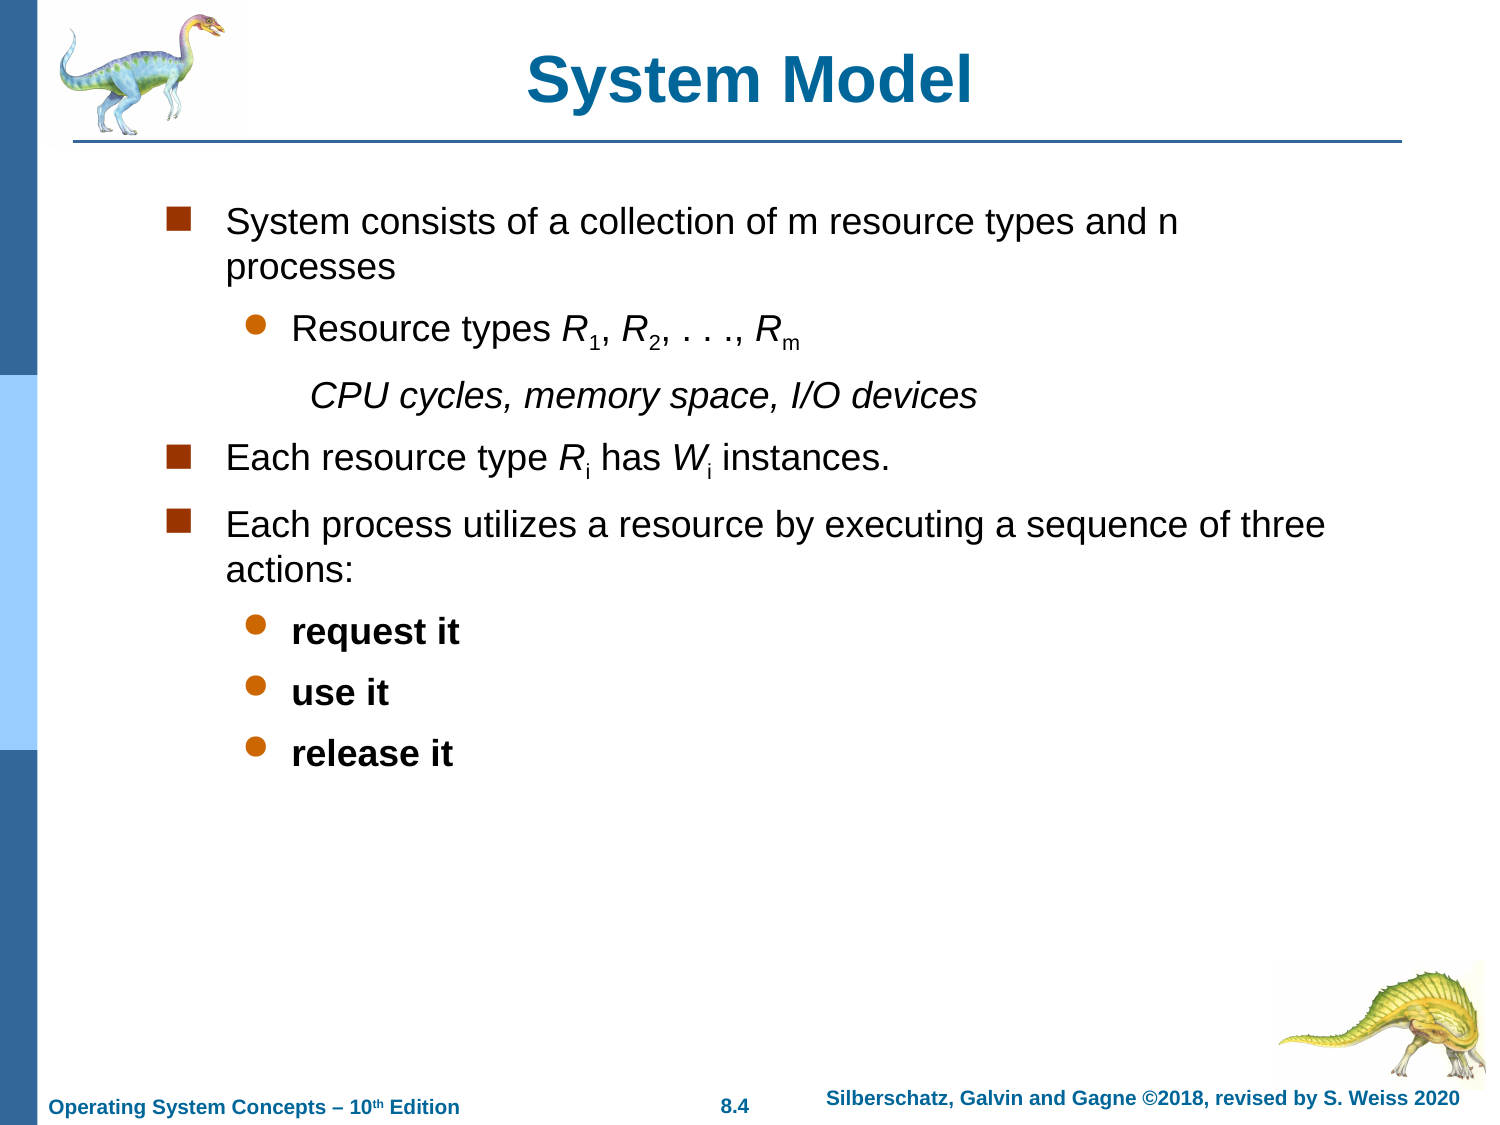

# System Model
System consists of a collection of m resource types and n processes
Resource types R1, R2, . . ., Rm
CPU cycles, memory space, I/O devices
Each resource type Ri has Wi instances.
Each process utilizes a resource by executing a sequence of three actions:
request it
use it
release it